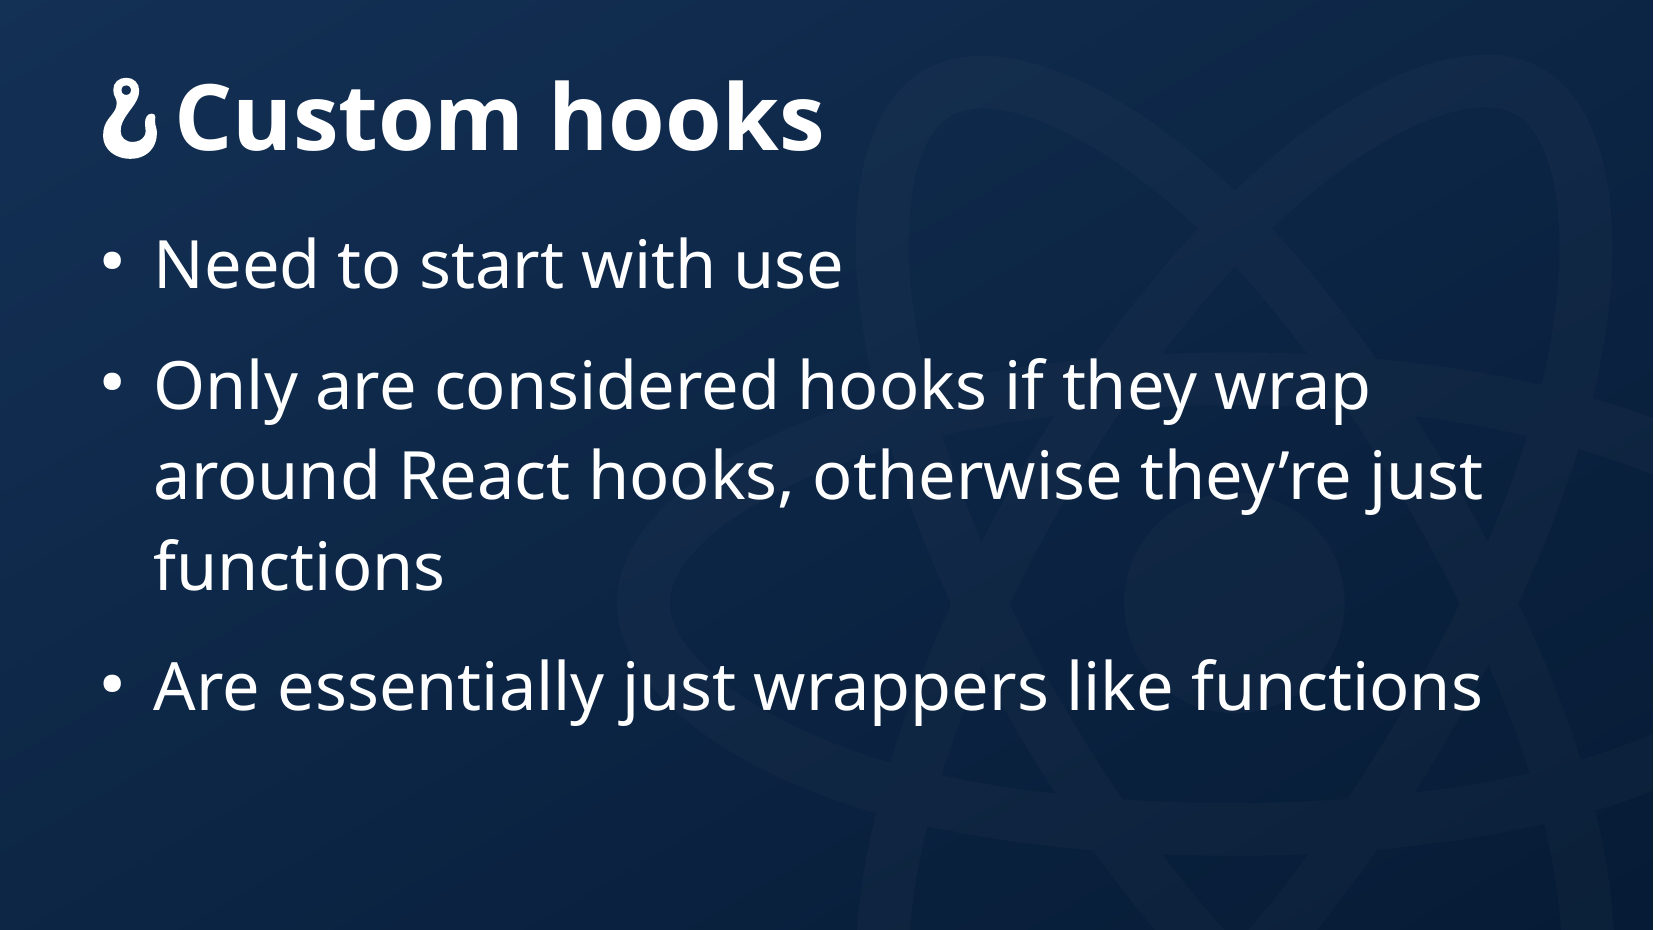

# 🪝Custom hooks
Need to start with use
Only are considered hooks if they wrap around React hooks, otherwise they’re just functions
Are essentially just wrappers like functions